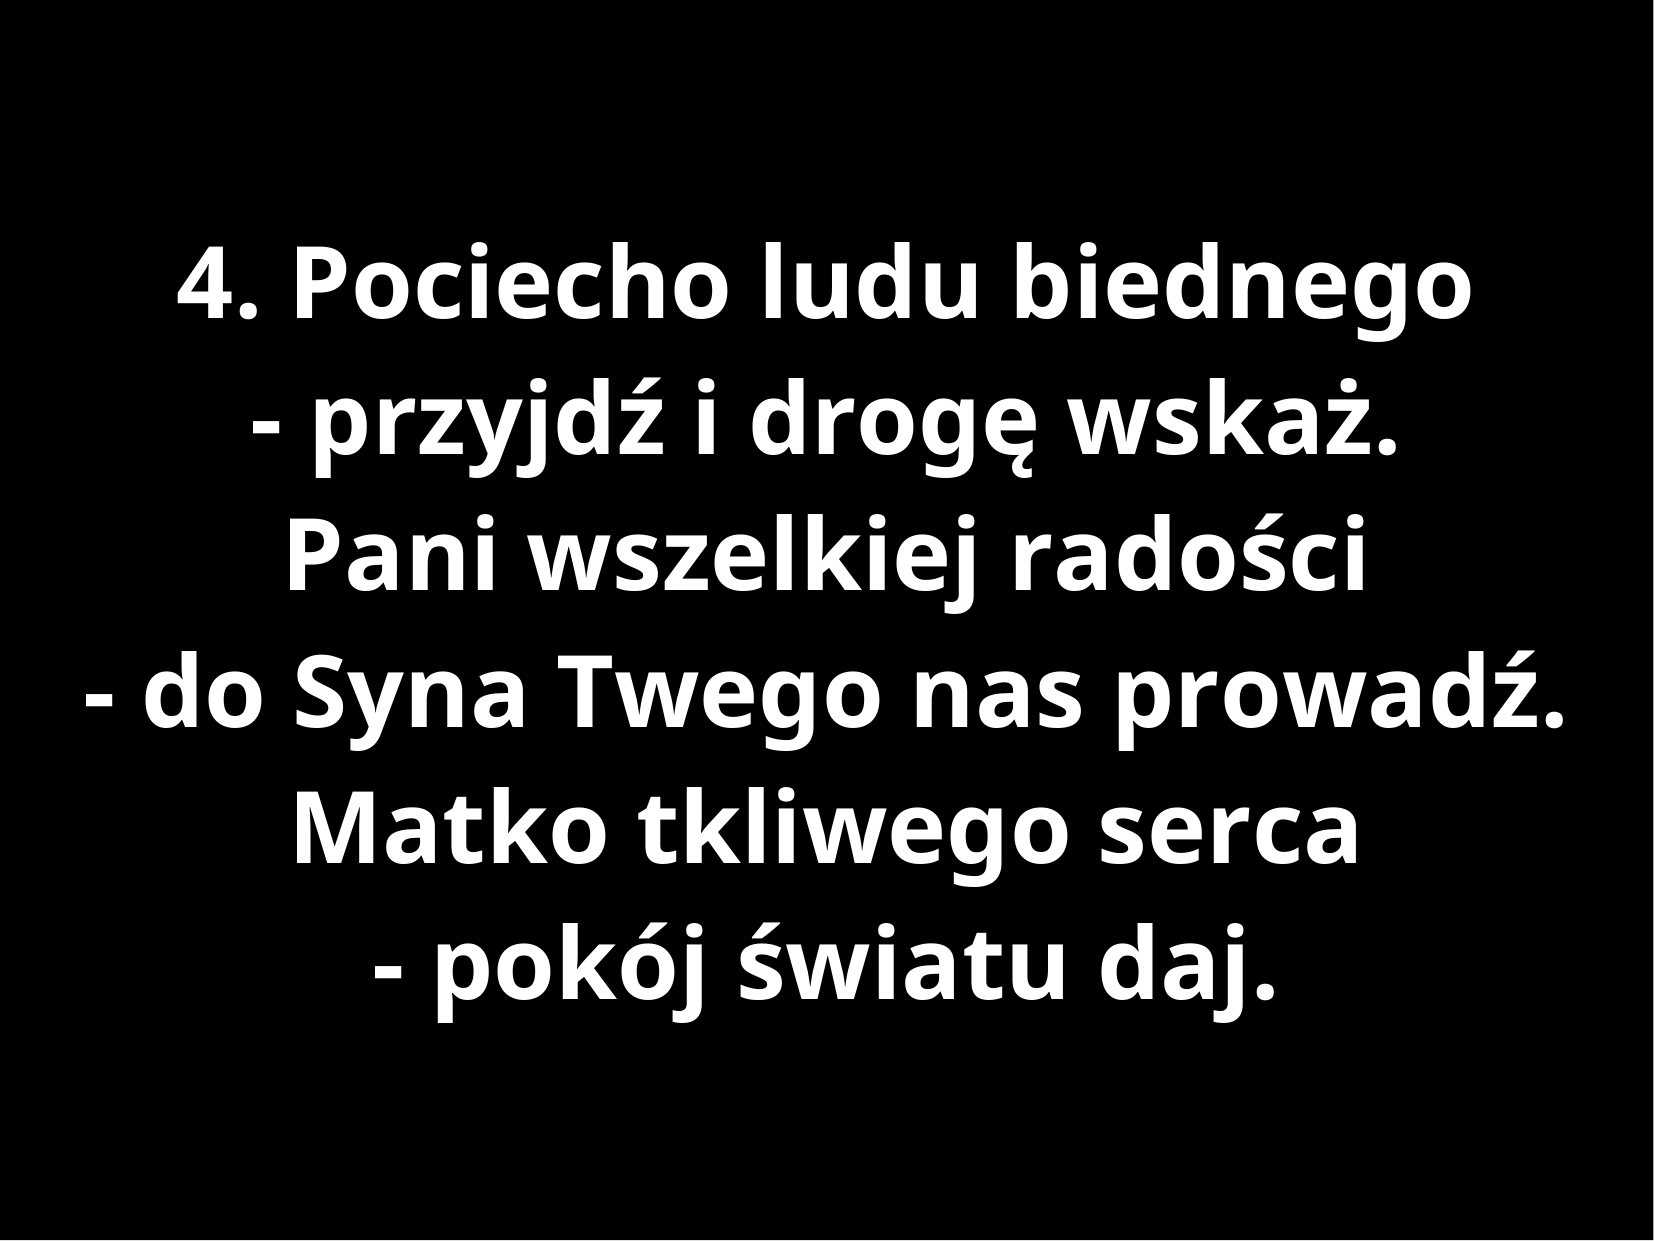

# 4. Pociecho ludu biednego - przyjdź i drogę wskaż. Pani wszelkiej radości - do Syna Twego nas prowadź. Matko tkliwego serca - pokój światu daj.